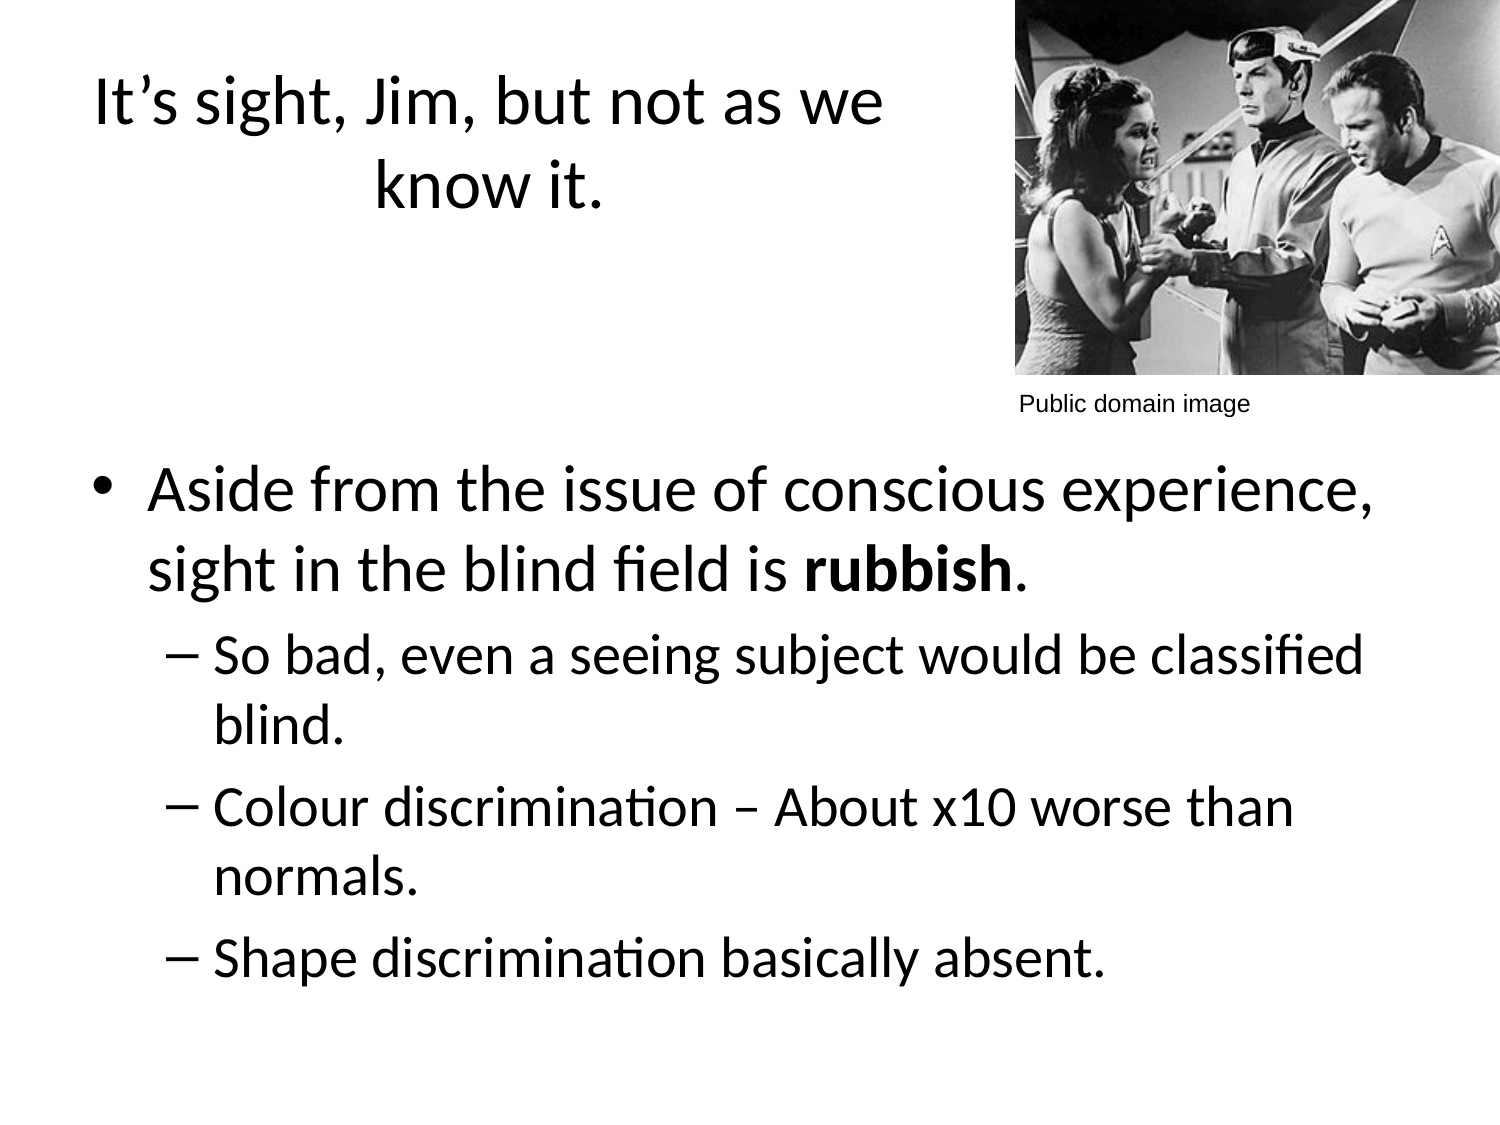

# It’s sight, Jim, but not as we know it.
Public domain image
Aside from the issue of conscious experience, sight in the blind field is rubbish.
So bad, even a seeing subject would be classified blind.
Colour discrimination – About x10 worse than normals.
Shape discrimination basically absent.